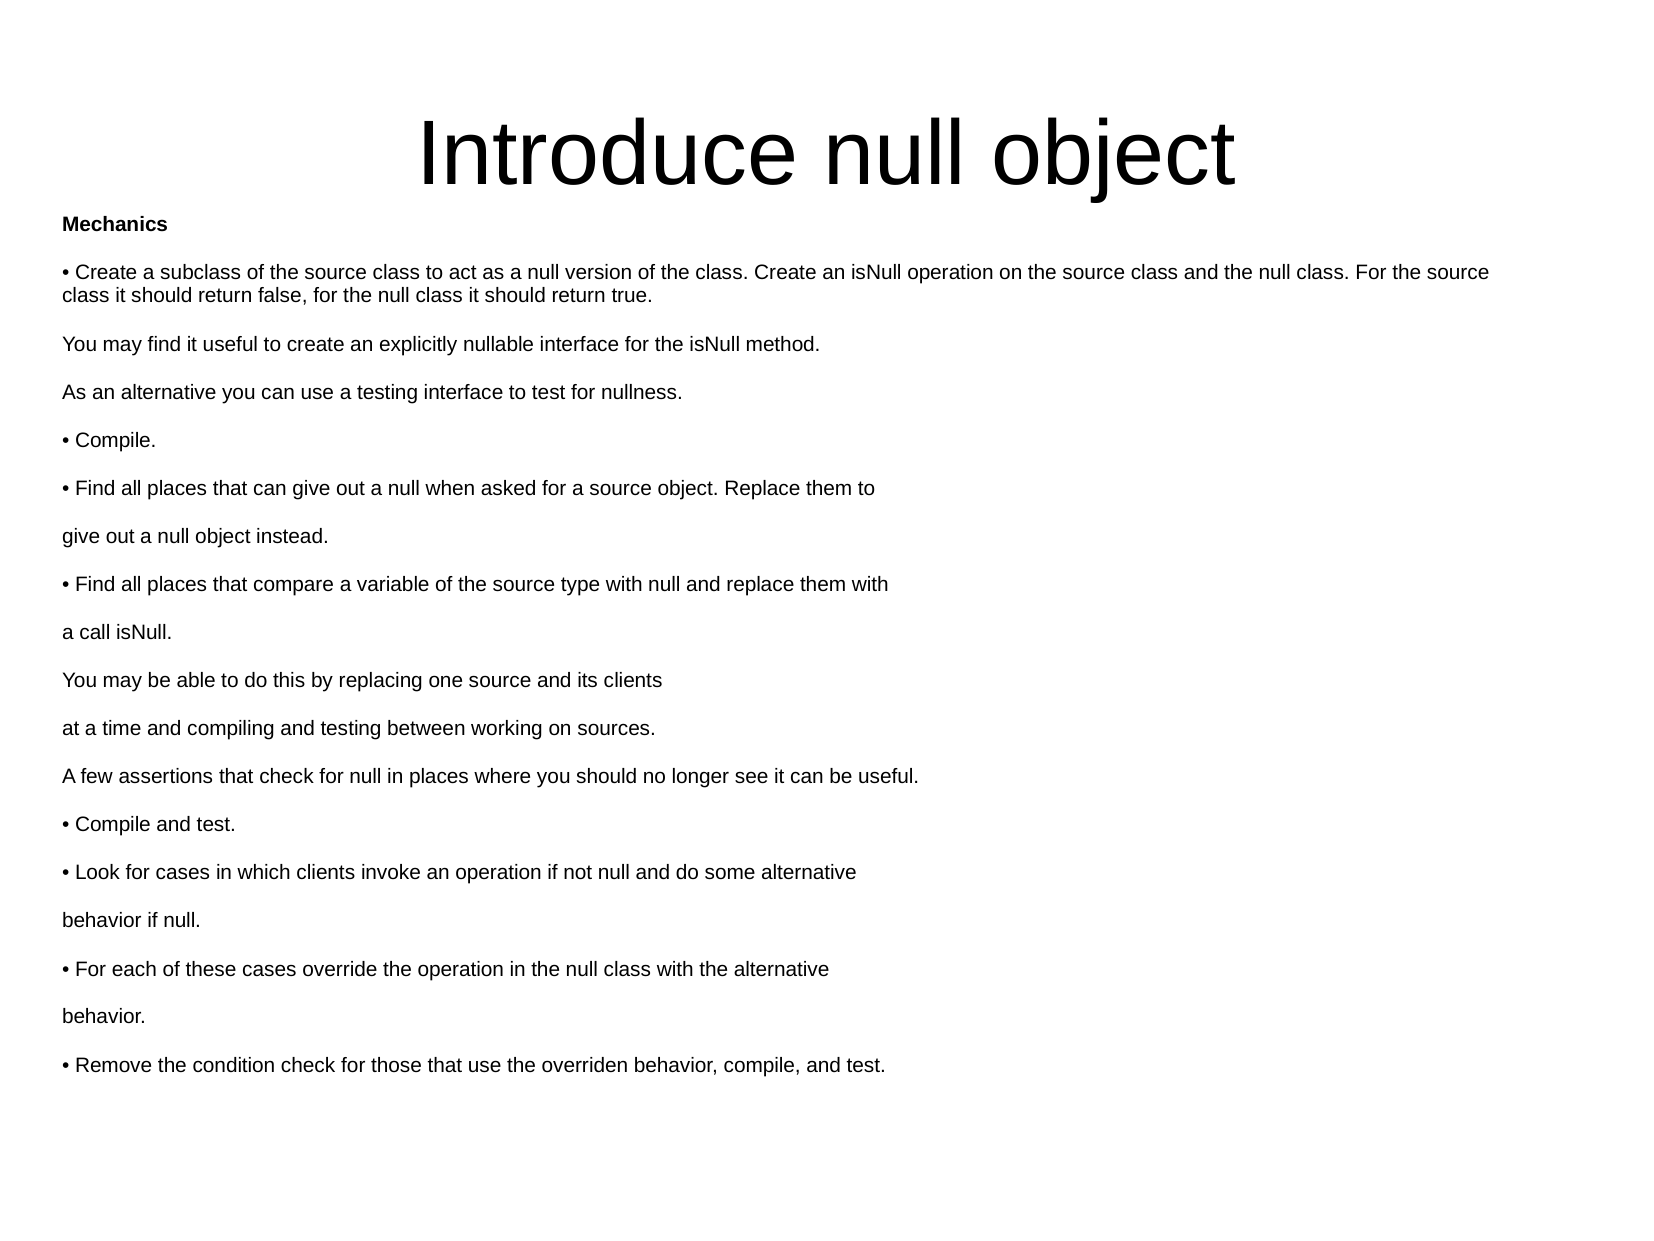

# Introduce null object
Mechanics
• Create a subclass of the source class to act as a null version of the class. Create an isNull operation on the source class and the null class. For the source class it should return false, for the null class it should return true.
You may find it useful to create an explicitly nullable interface for the isNull method.
As an alternative you can use a testing interface to test for nullness.
• Compile.
• Find all places that can give out a null when asked for a source object. Replace them to
give out a null object instead.
• Find all places that compare a variable of the source type with null and replace them with
a call isNull.
You may be able to do this by replacing one source and its clients
at a time and compiling and testing between working on sources.
A few assertions that check for null in places where you should no longer see it can be useful.
• Compile and test.
• Look for cases in which clients invoke an operation if not null and do some alternative
behavior if null.
• For each of these cases override the operation in the null class with the alternative
behavior.
• Remove the condition check for those that use the overriden behavior, compile, and test.